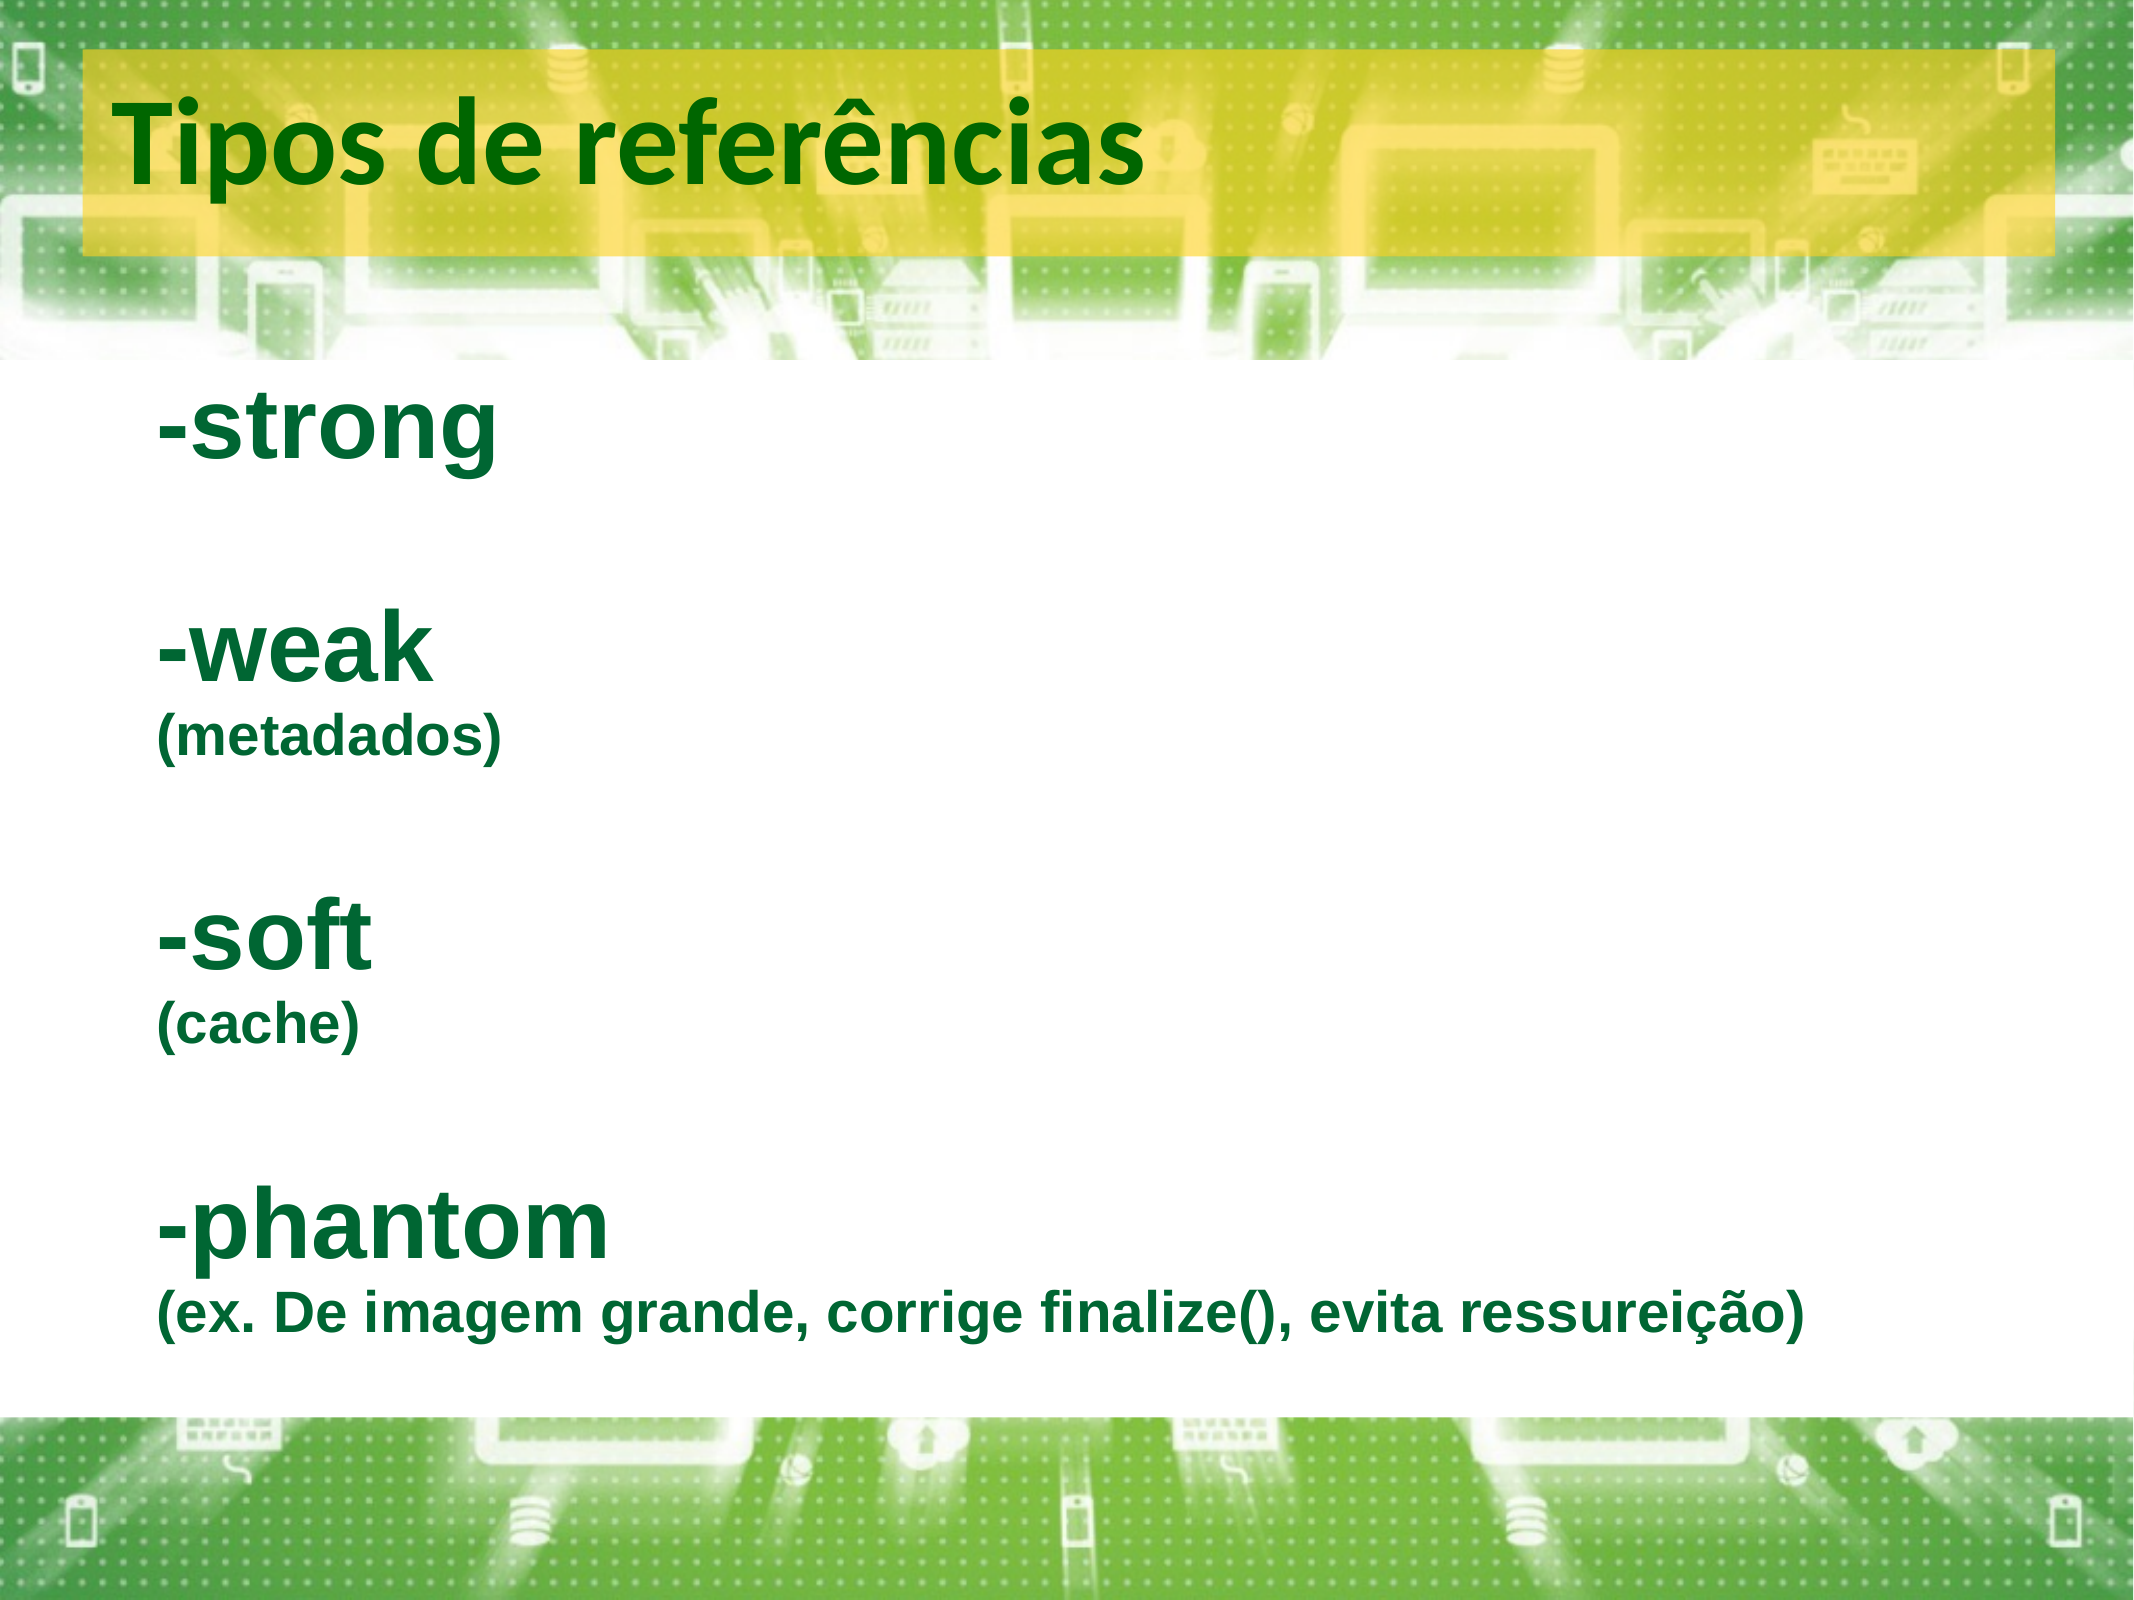

# Tipos de referências
-strong
-weak
(metadados)
-soft
(cache)
-phantom
(ex. De imagem grande, corrige finalize(), evita ressureição)